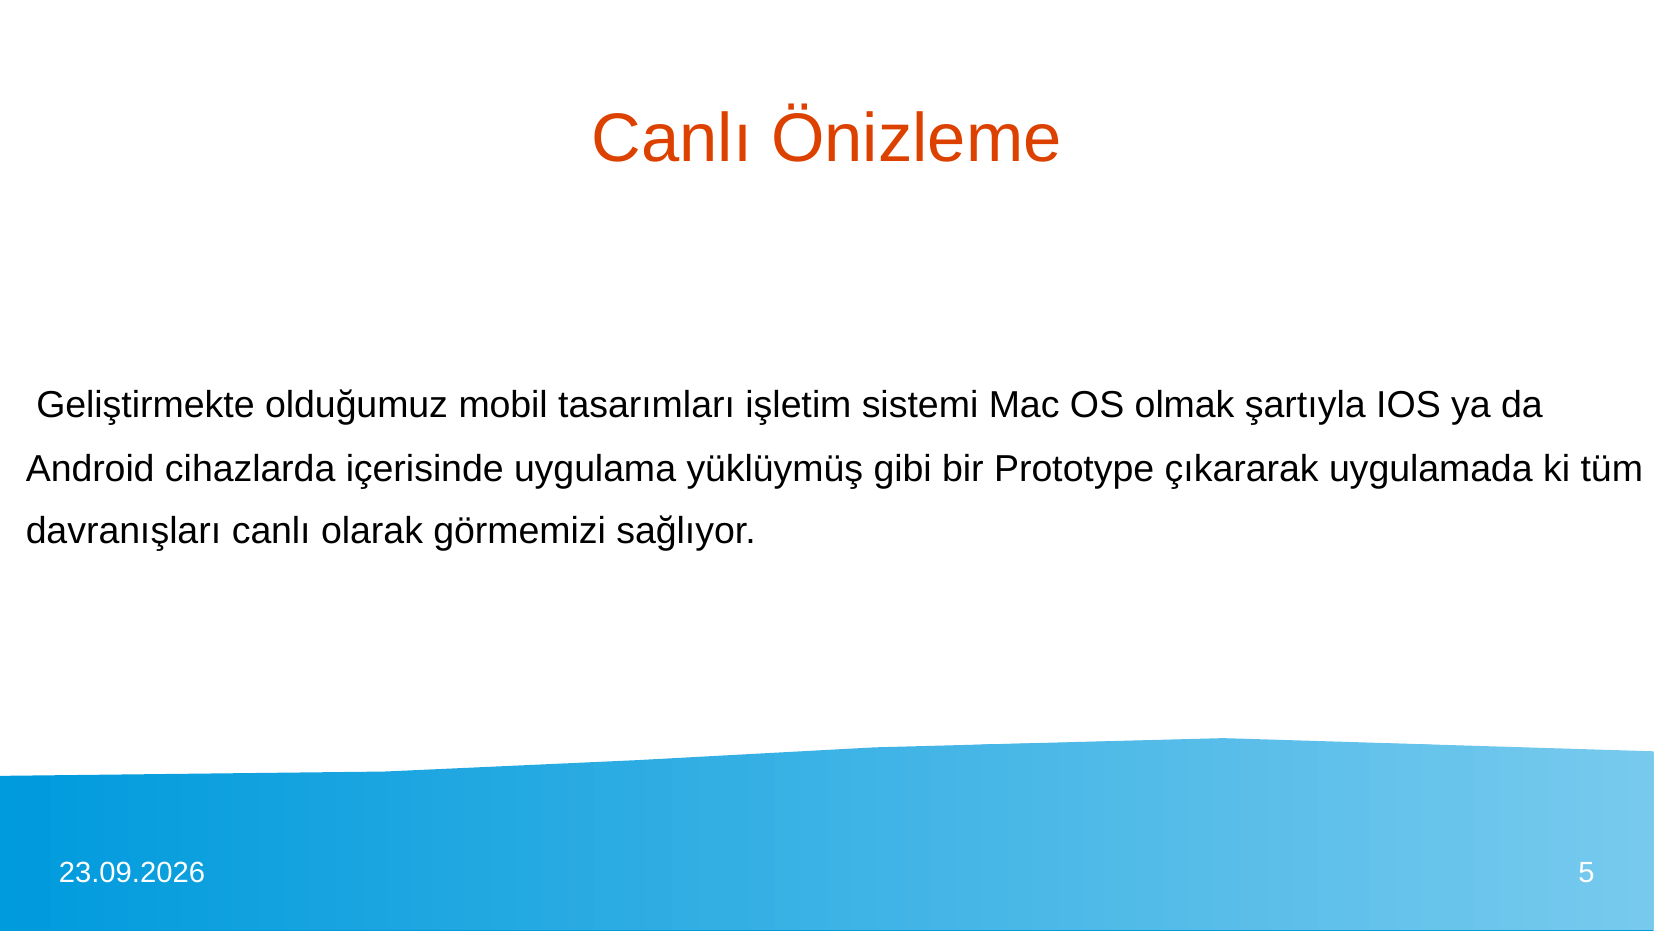

# Canlı Önizleme
 Geliştirmekte olduğumuz mobil tasarımları işletim sistemi Mac OS olmak şartıyla IOS ya da Android cihazlarda içerisinde uygulama yüklüymüş gibi bir Prototype çıkararak uygulamada ki tüm davranışları canlı olarak görmemizi sağlıyor.